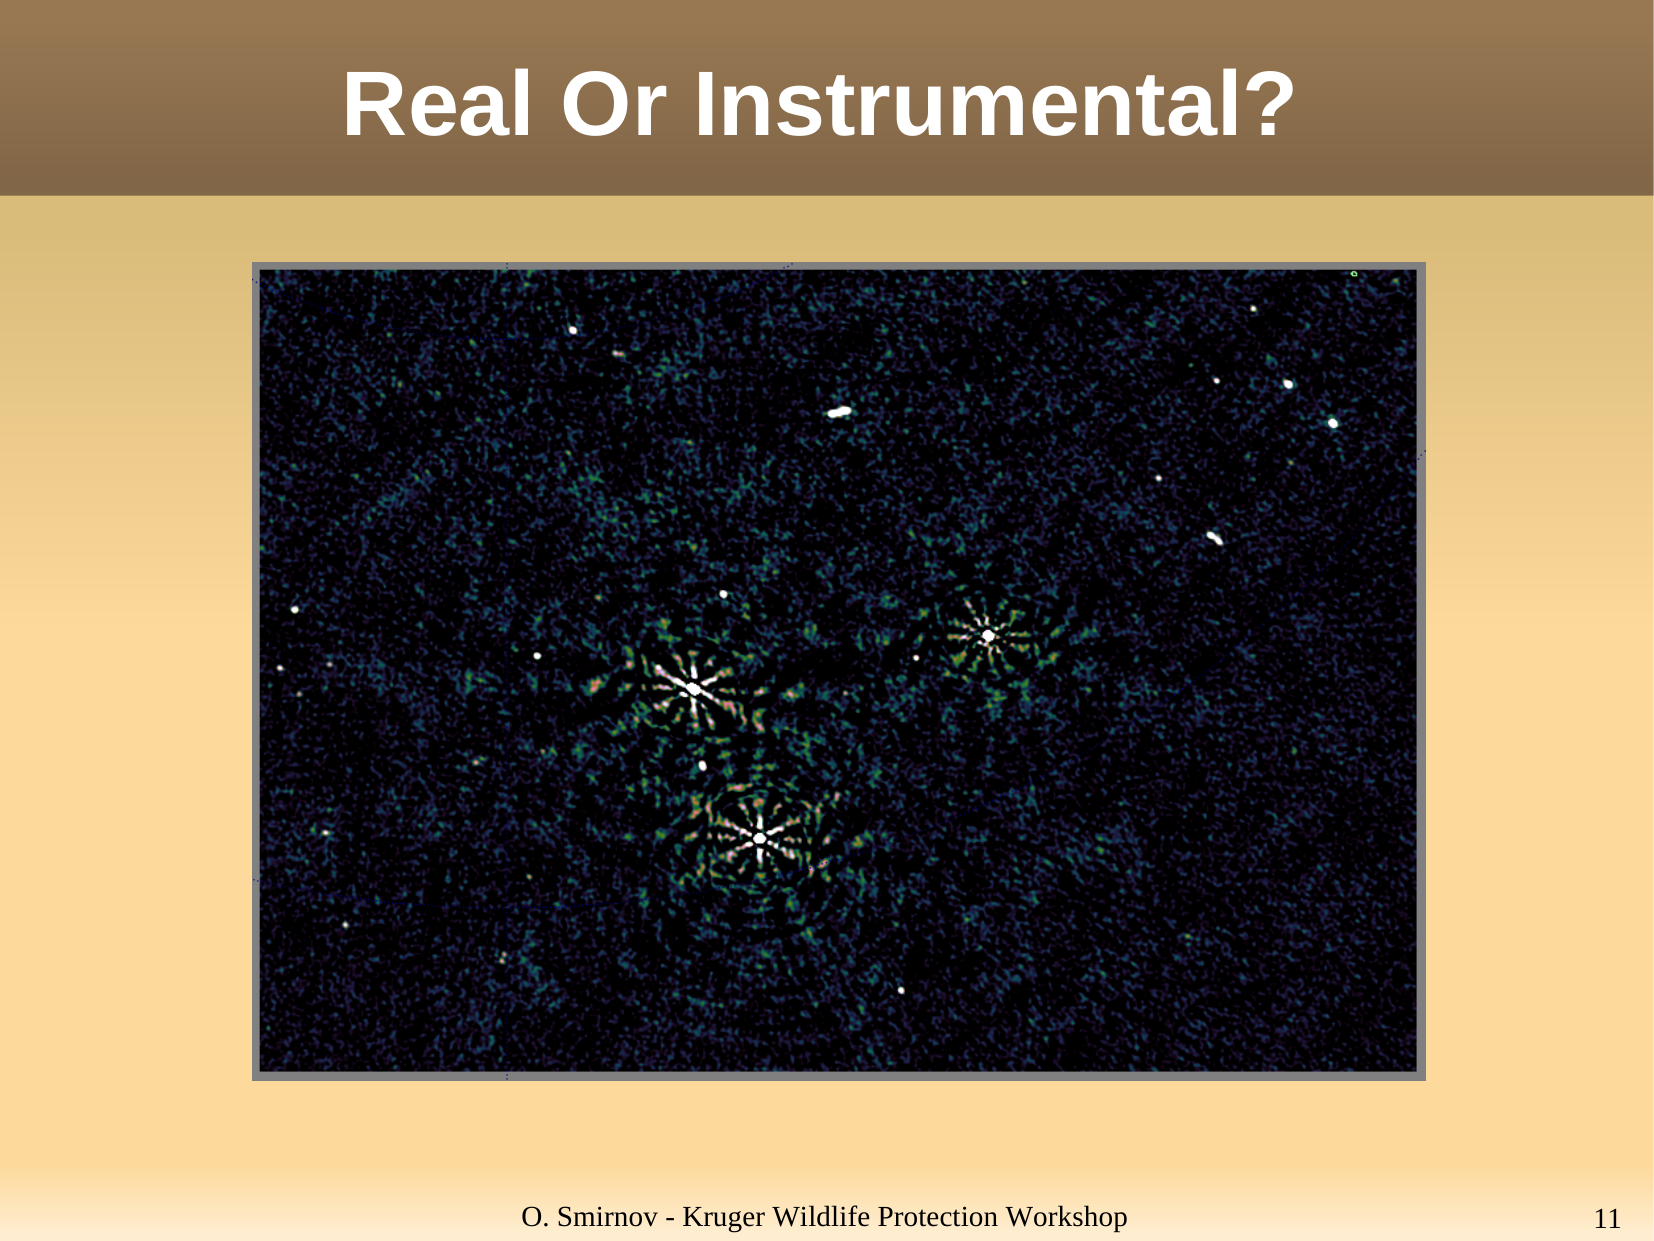

# Real Or Instrumental?
O. Smirnov - Kruger Wildlife Protection Workshop
11